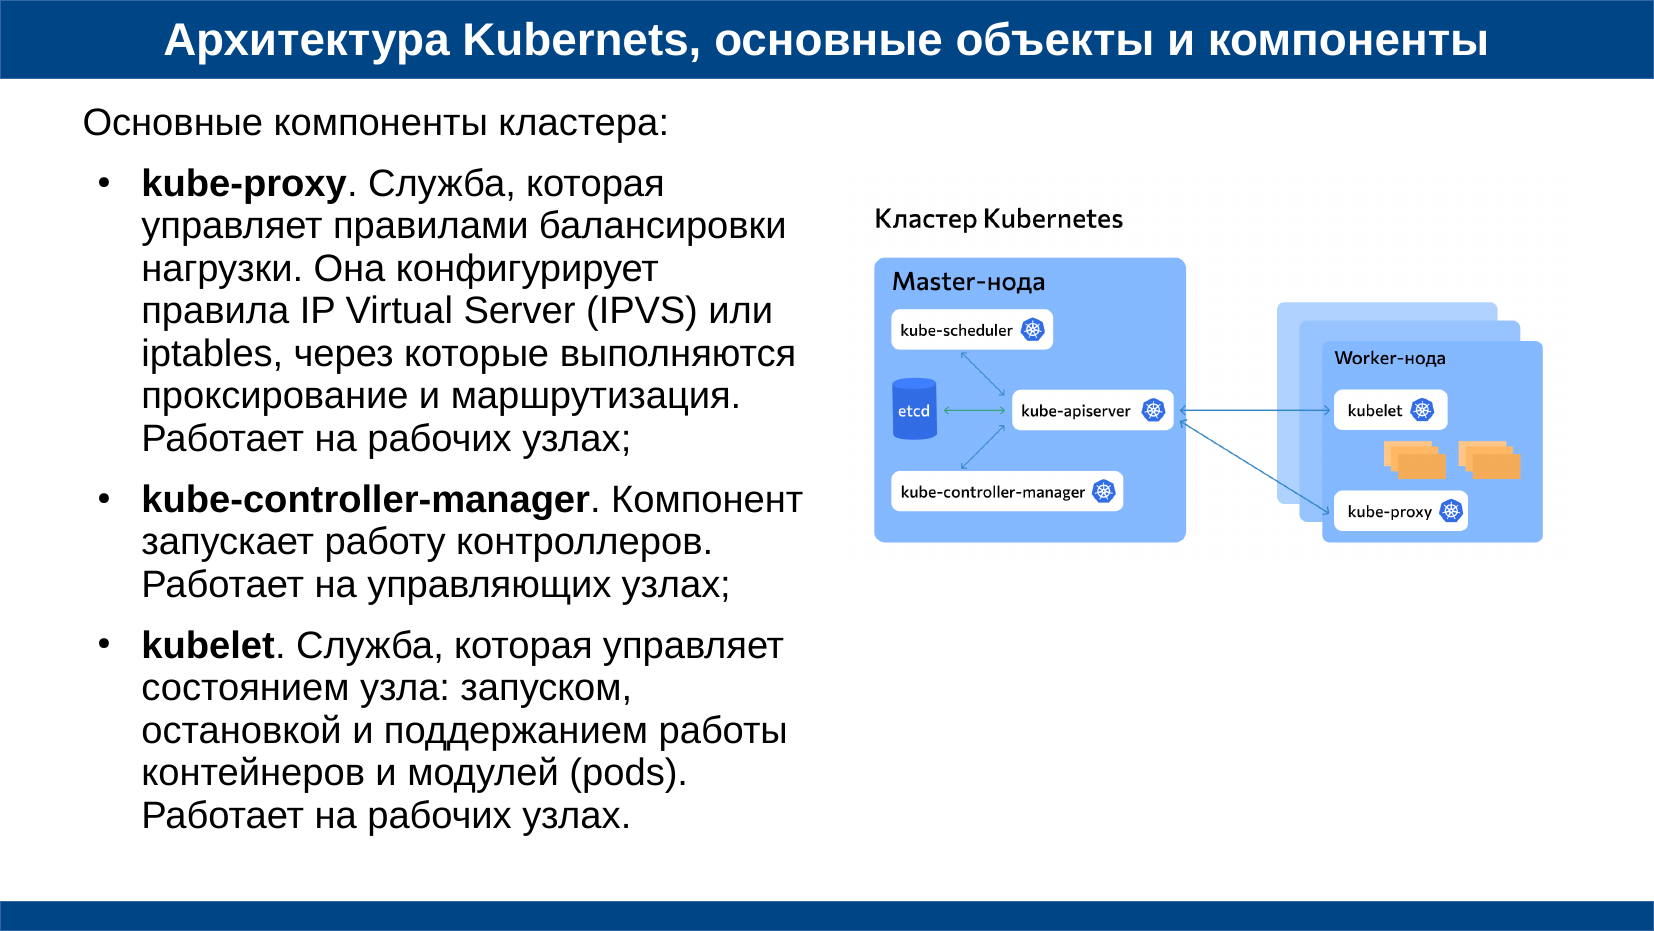

# Архитектура Kubernets, основные объекты и компоненты
Основные компоненты кластера:
kube-proxy. Служба, которая управляет правилами балансировки нагрузки. Она конфигурирует правила IP Virtual Server (IPVS) или iptables, через которые выполняются проксирование и маршрутизация. Работает на рабочих узлах;
kube-controller-manager. Компонент запускает работу контроллеров. Работает на управляющих узлах;
kubelet. Cлужба, которая управляет состоянием узла: запуском, остановкой и поддержанием работы контейнеров и модулей (pods). Работает на рабочих узлах.